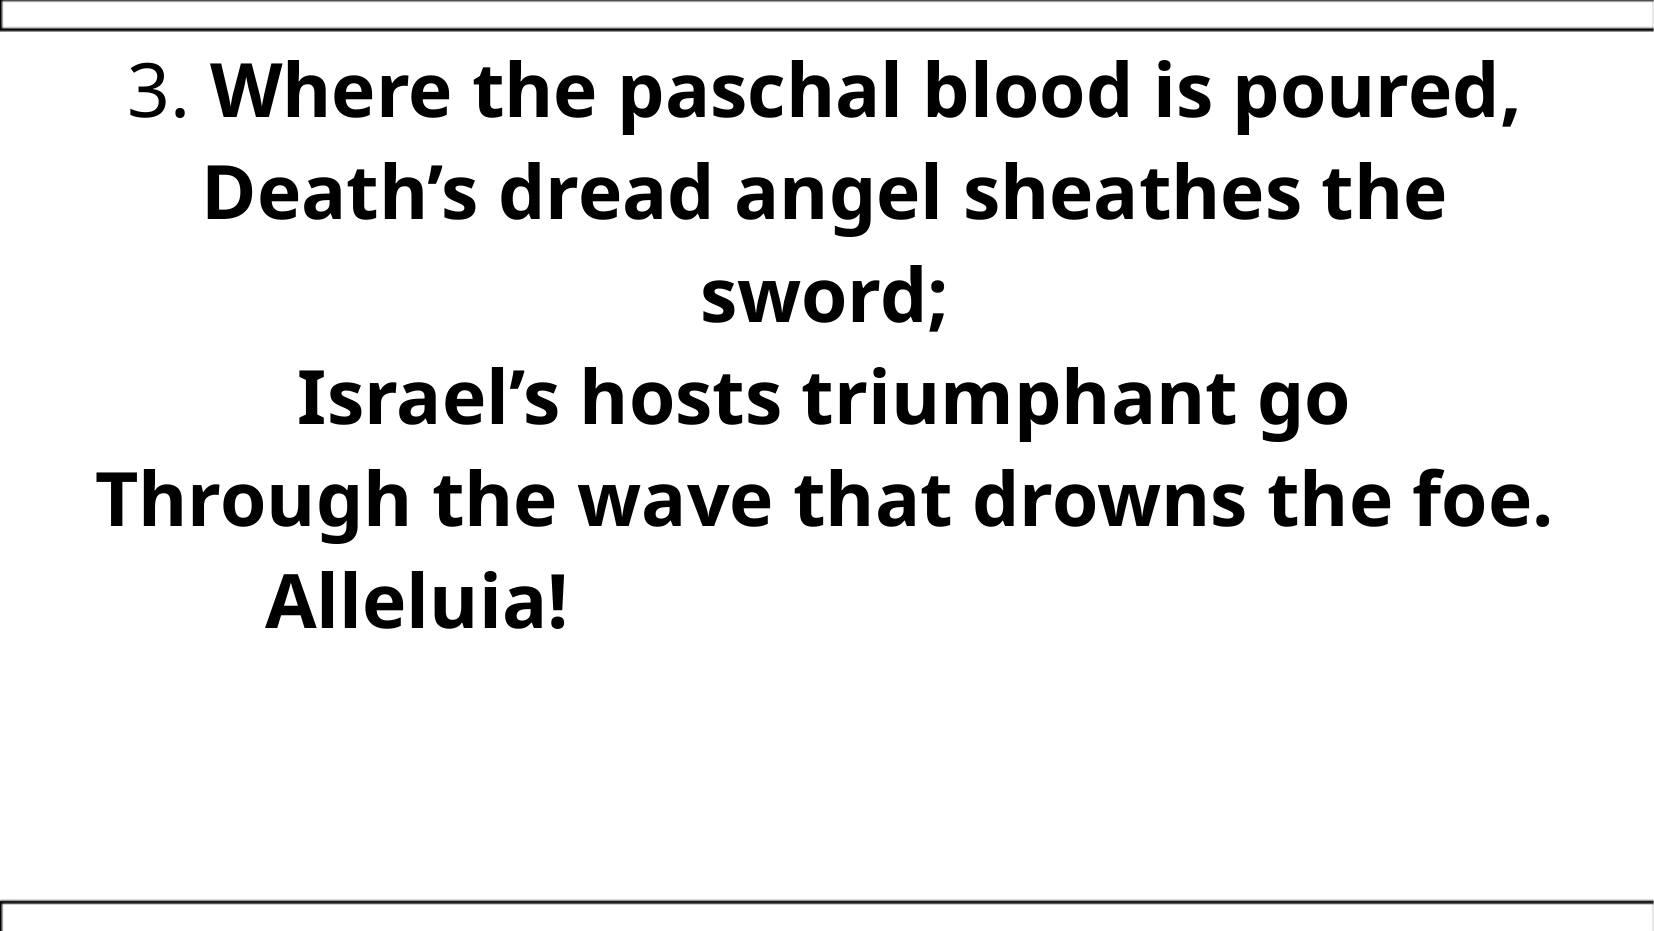

3. Where the paschal blood is poured,
Death’s dread angel sheathes the sword;
Israel’s hosts triumphant go
Through the wave that drowns the foe.
 Alleluia!